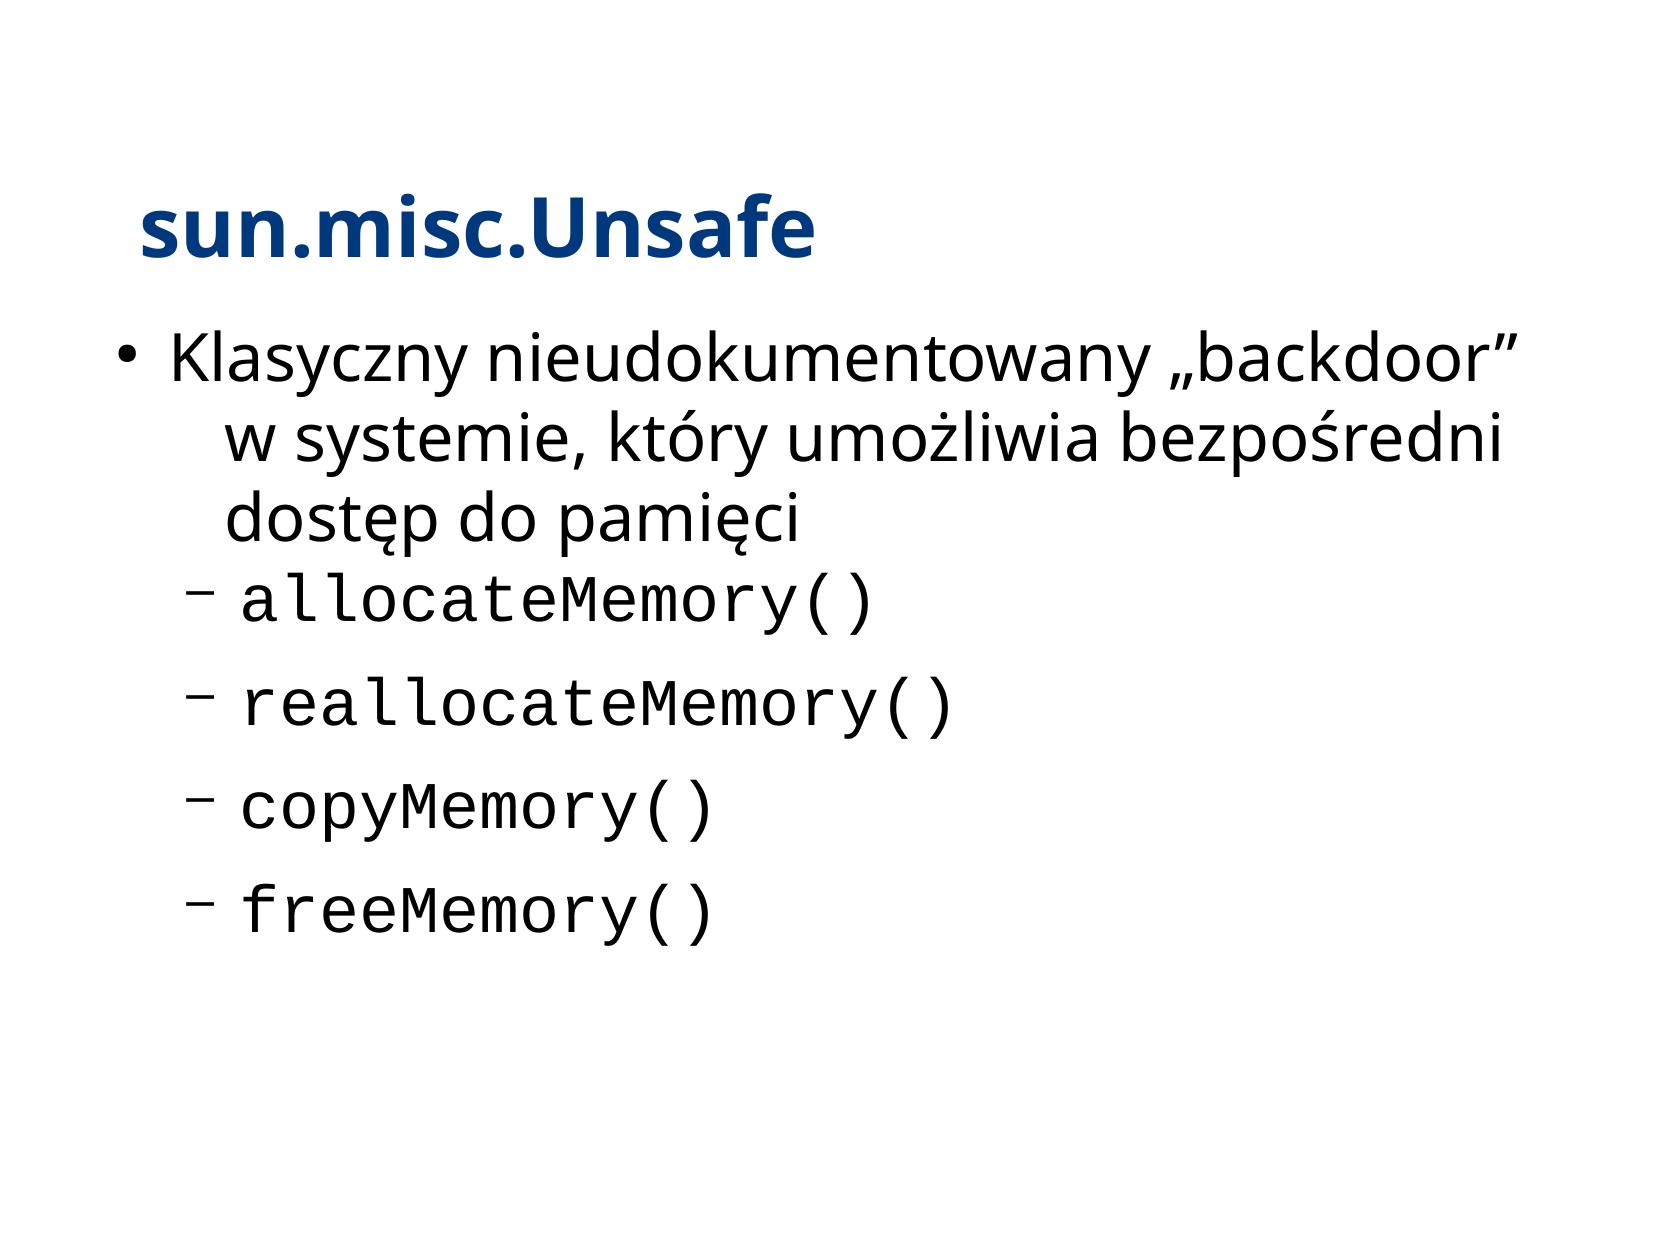

sun.misc.Unsafe
# Klasyczny nieudokumentowany „backdoor” w systemie, który umożliwia bezpośredni dostęp do pamięci
allocateMemory()
reallocateMemory()
copyMemory()
freeMemory()